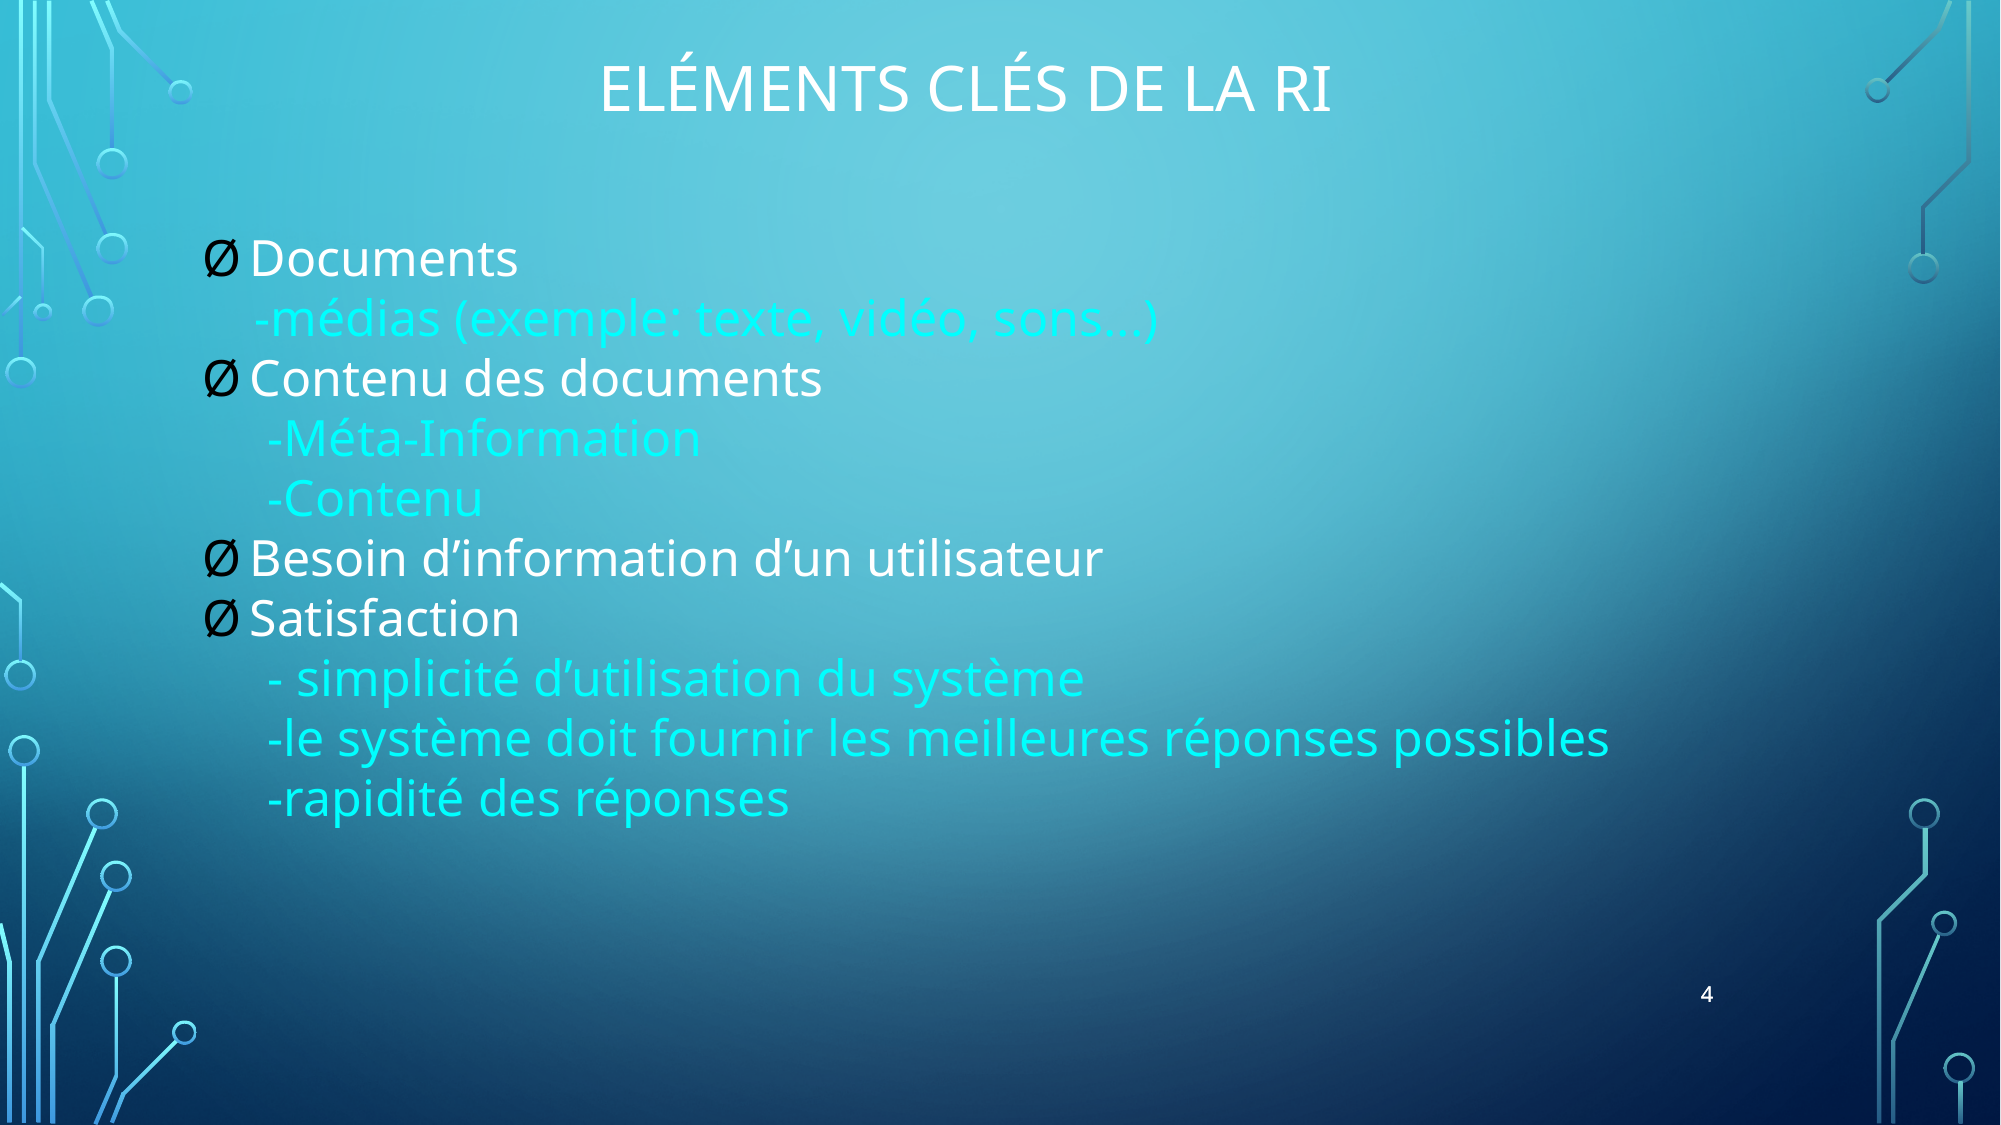

# Eléments clés de la ri
Documents
 -médias (exemple: texte, vidéo, sons...)
Contenu des documents
 -Méta-Information
 -Contenu
Besoin d’information d’un utilisateur
Satisfaction
 - simplicité d’utilisation du système
 -le système doit fournir les meilleures réponses possibles
 -rapidité des réponses